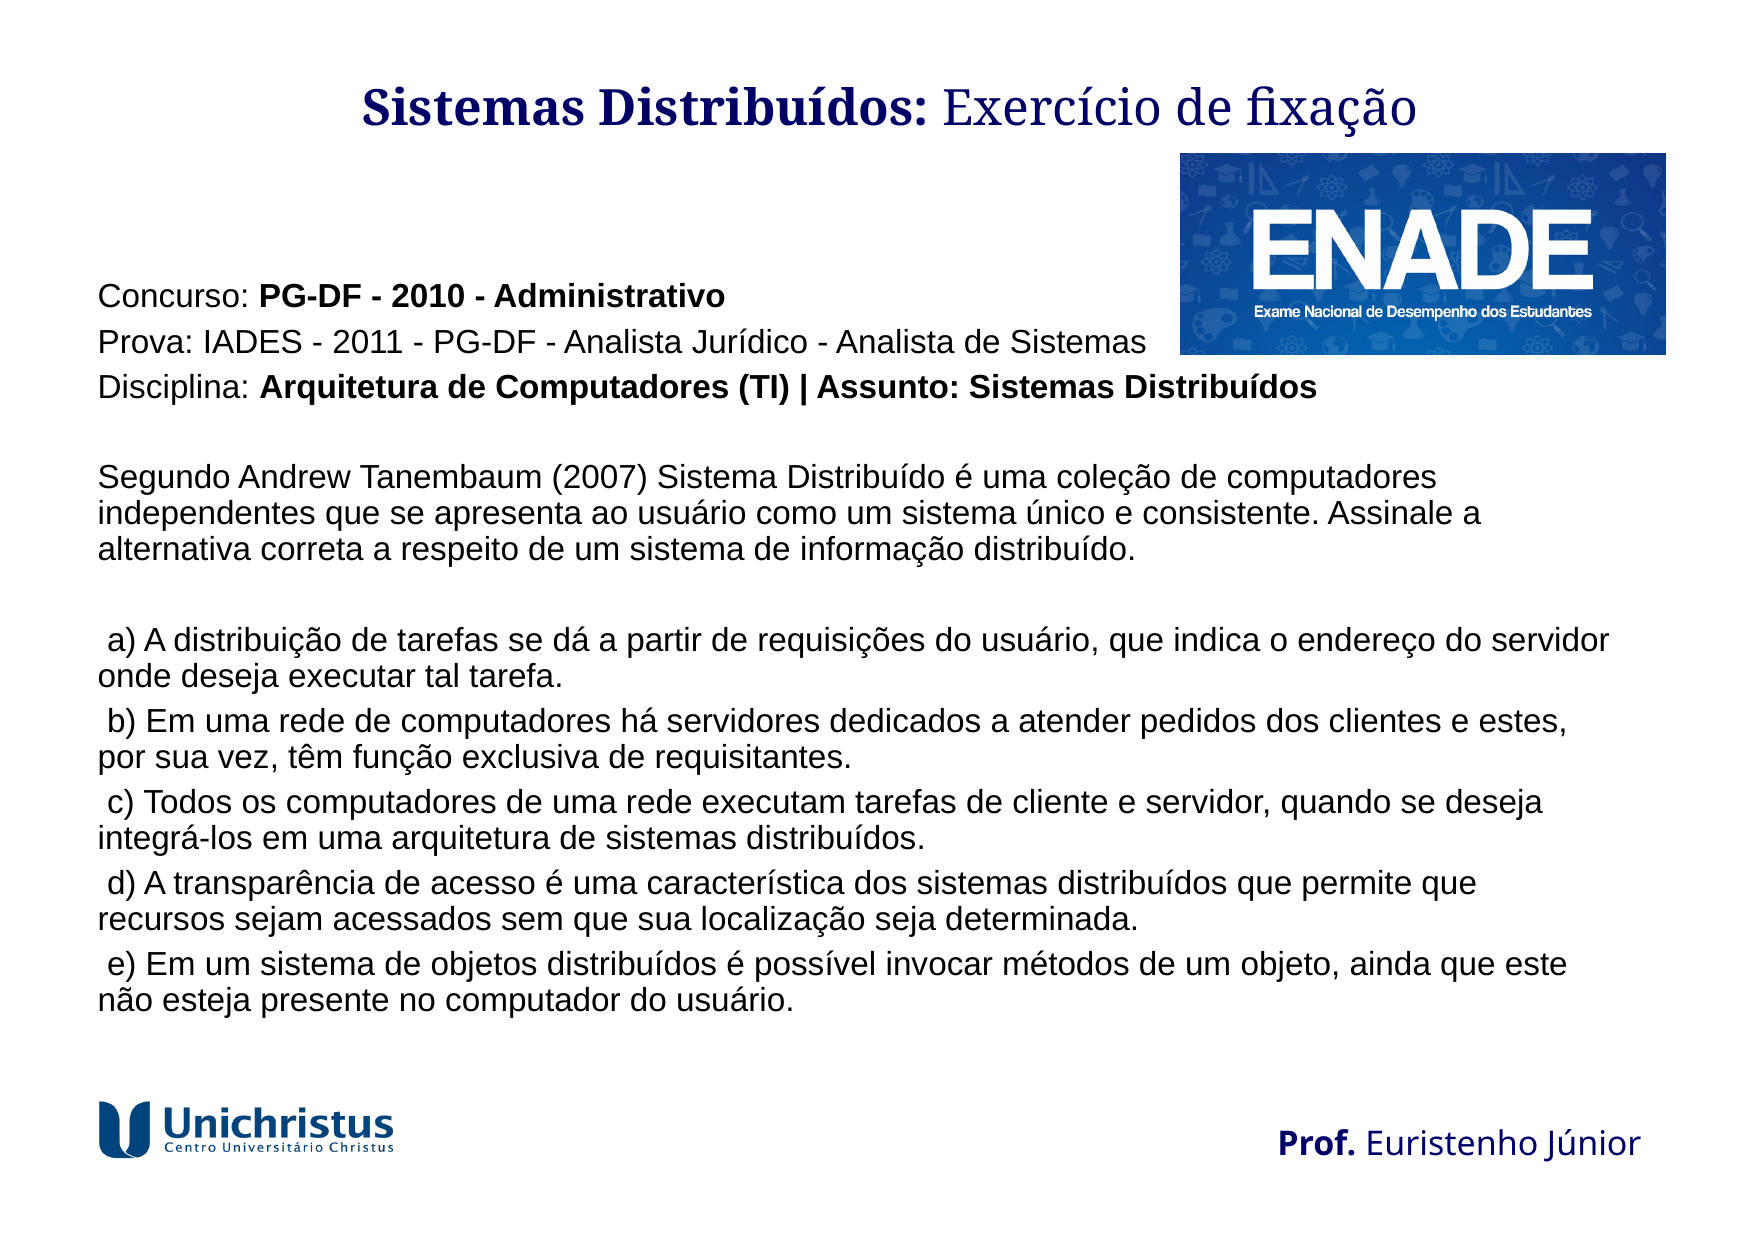

Sistemas Distribuídos: Exercício de fixação
# Concurso: PG-DF - 2010 - Administrativo
Prova: IADES - 2011 - PG-DF - Analista Jurídico - Analista de Sistemas
Disciplina: Arquitetura de Computadores (TI) | Assunto: Sistemas Distribuídos
Segundo Andrew Tanembaum (2007) Sistema Distribuído é uma coleção de computadores independentes que se apresenta ao usuário como um sistema único e consistente. Assinale a alternativa correta a respeito de um sistema de informação distribuído.
 a) A distribuição de tarefas se dá a partir de requisições do usuário, que indica o endereço do servidor onde deseja executar tal tarefa.
 b) Em uma rede de computadores há servidores dedicados a atender pedidos dos clientes e estes, por sua vez, têm função exclusiva de requisitantes.
 c) Todos os computadores de uma rede executam tarefas de cliente e servidor, quando se deseja integrá-los em uma arquitetura de sistemas distribuídos.
 d) A transparência de acesso é uma característica dos sistemas distribuídos que permite que recursos sejam acessados sem que sua localização seja determinada.
 e) Em um sistema de objetos distribuídos é possível invocar métodos de um objeto, ainda que este não esteja presente no computador do usuário.
Prof. Euristenho Júnior